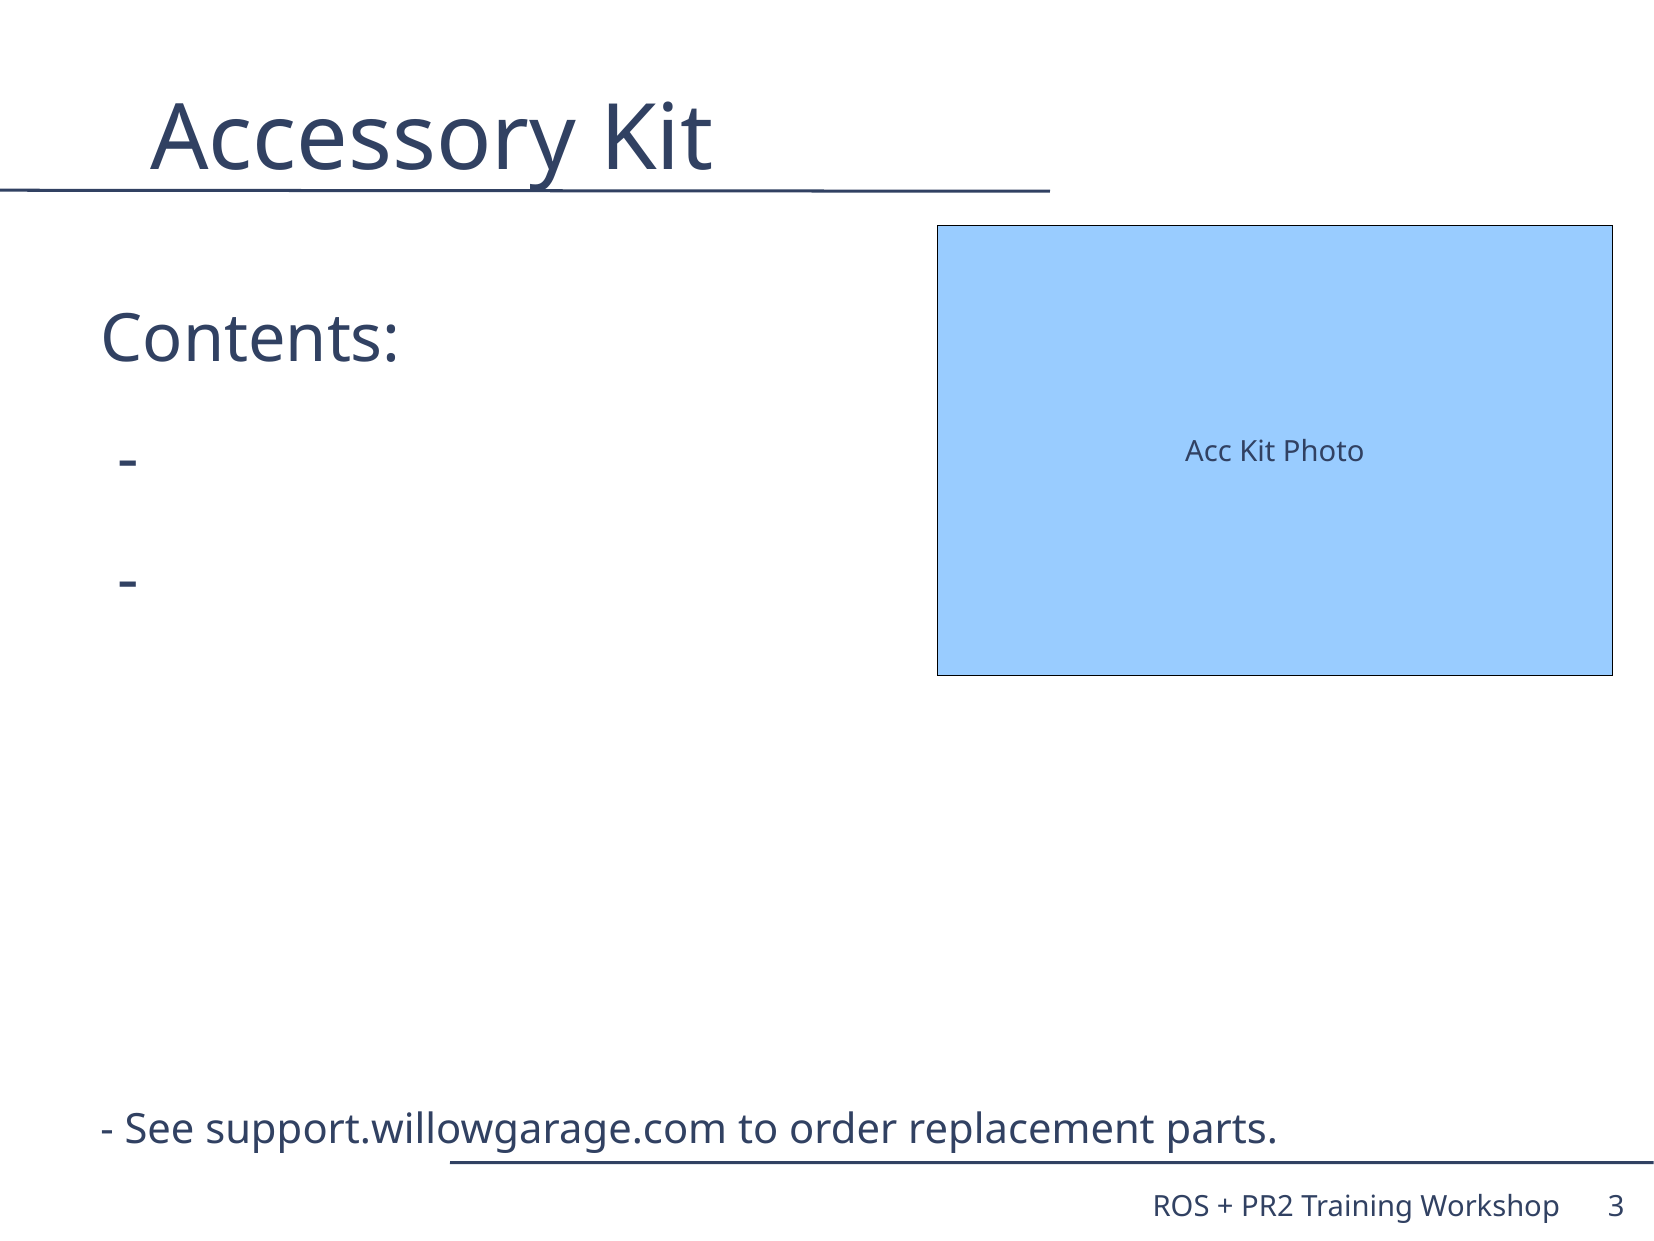

# Accessory Kit
Acc Kit Photo
Contents:
 -
 -
- See support.willowgarage.com to order replacement parts.